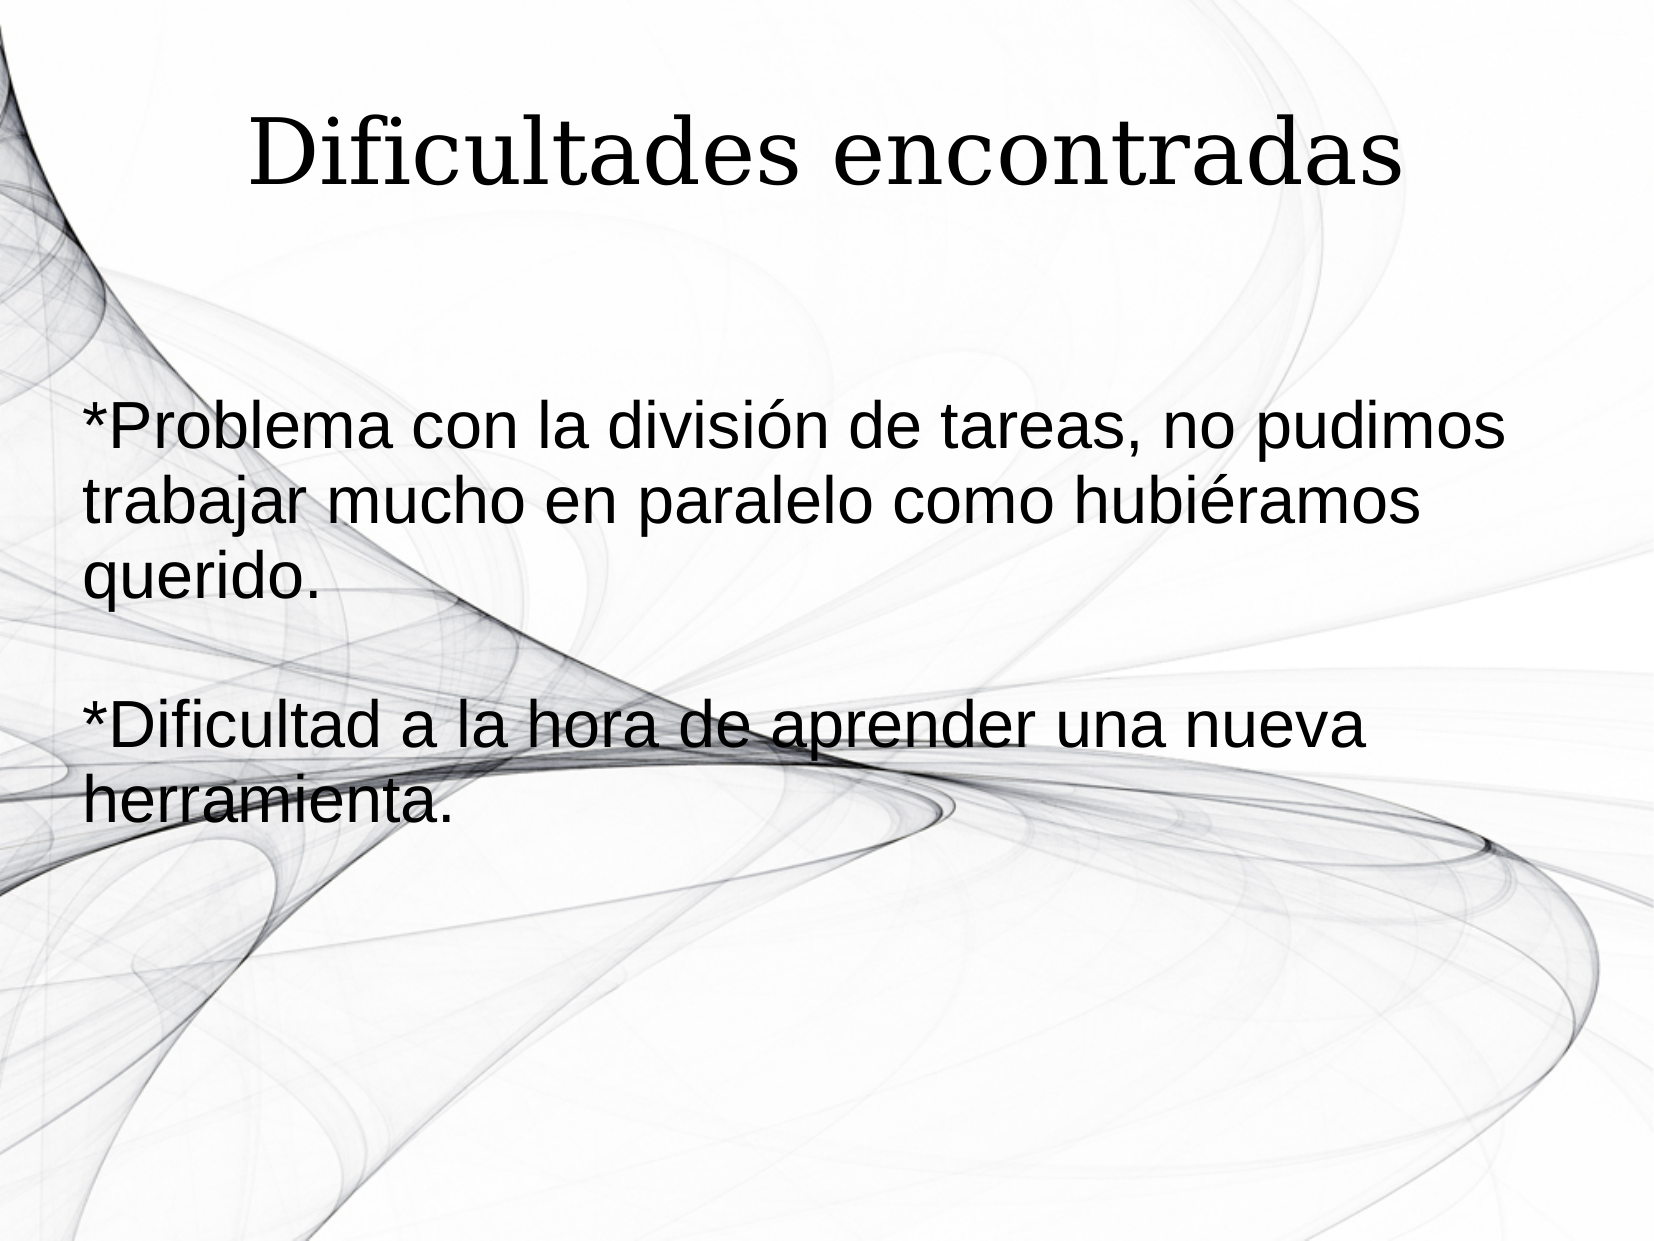

# Dificultades encontradas
*Problema con la división de tareas, no pudimos trabajar mucho en paralelo como hubiéramos querido.
*Dificultad a la hora de aprender una nueva herramienta.